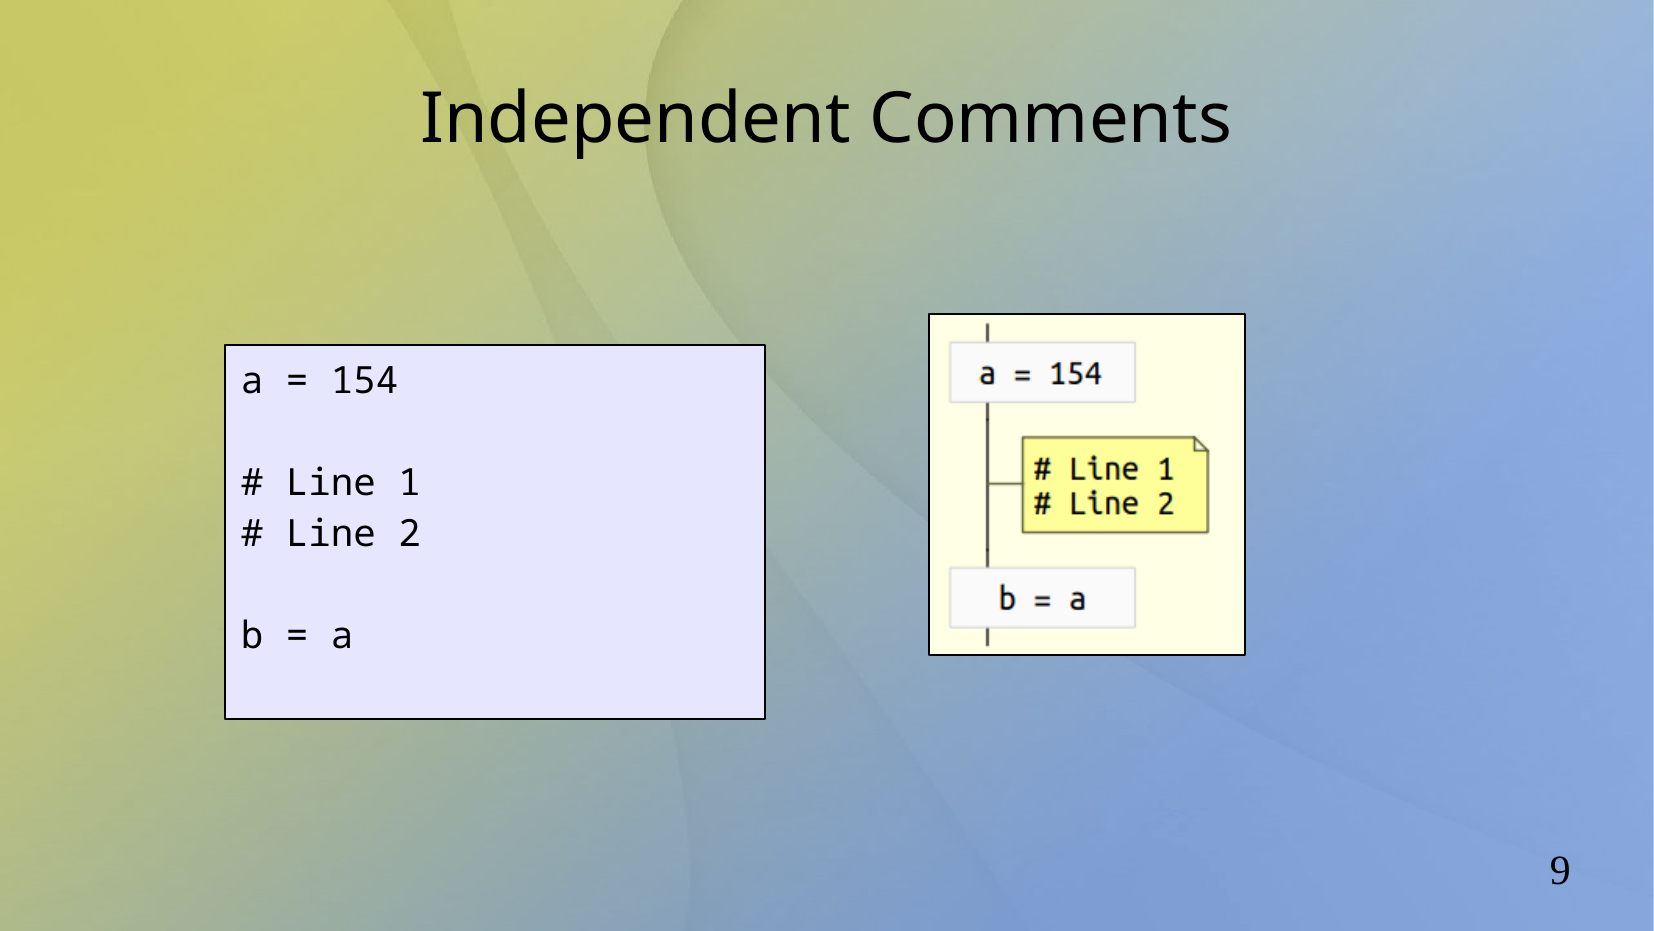

# Independent Comments
a = 154
# Line 1
# Line 2
b = a
9